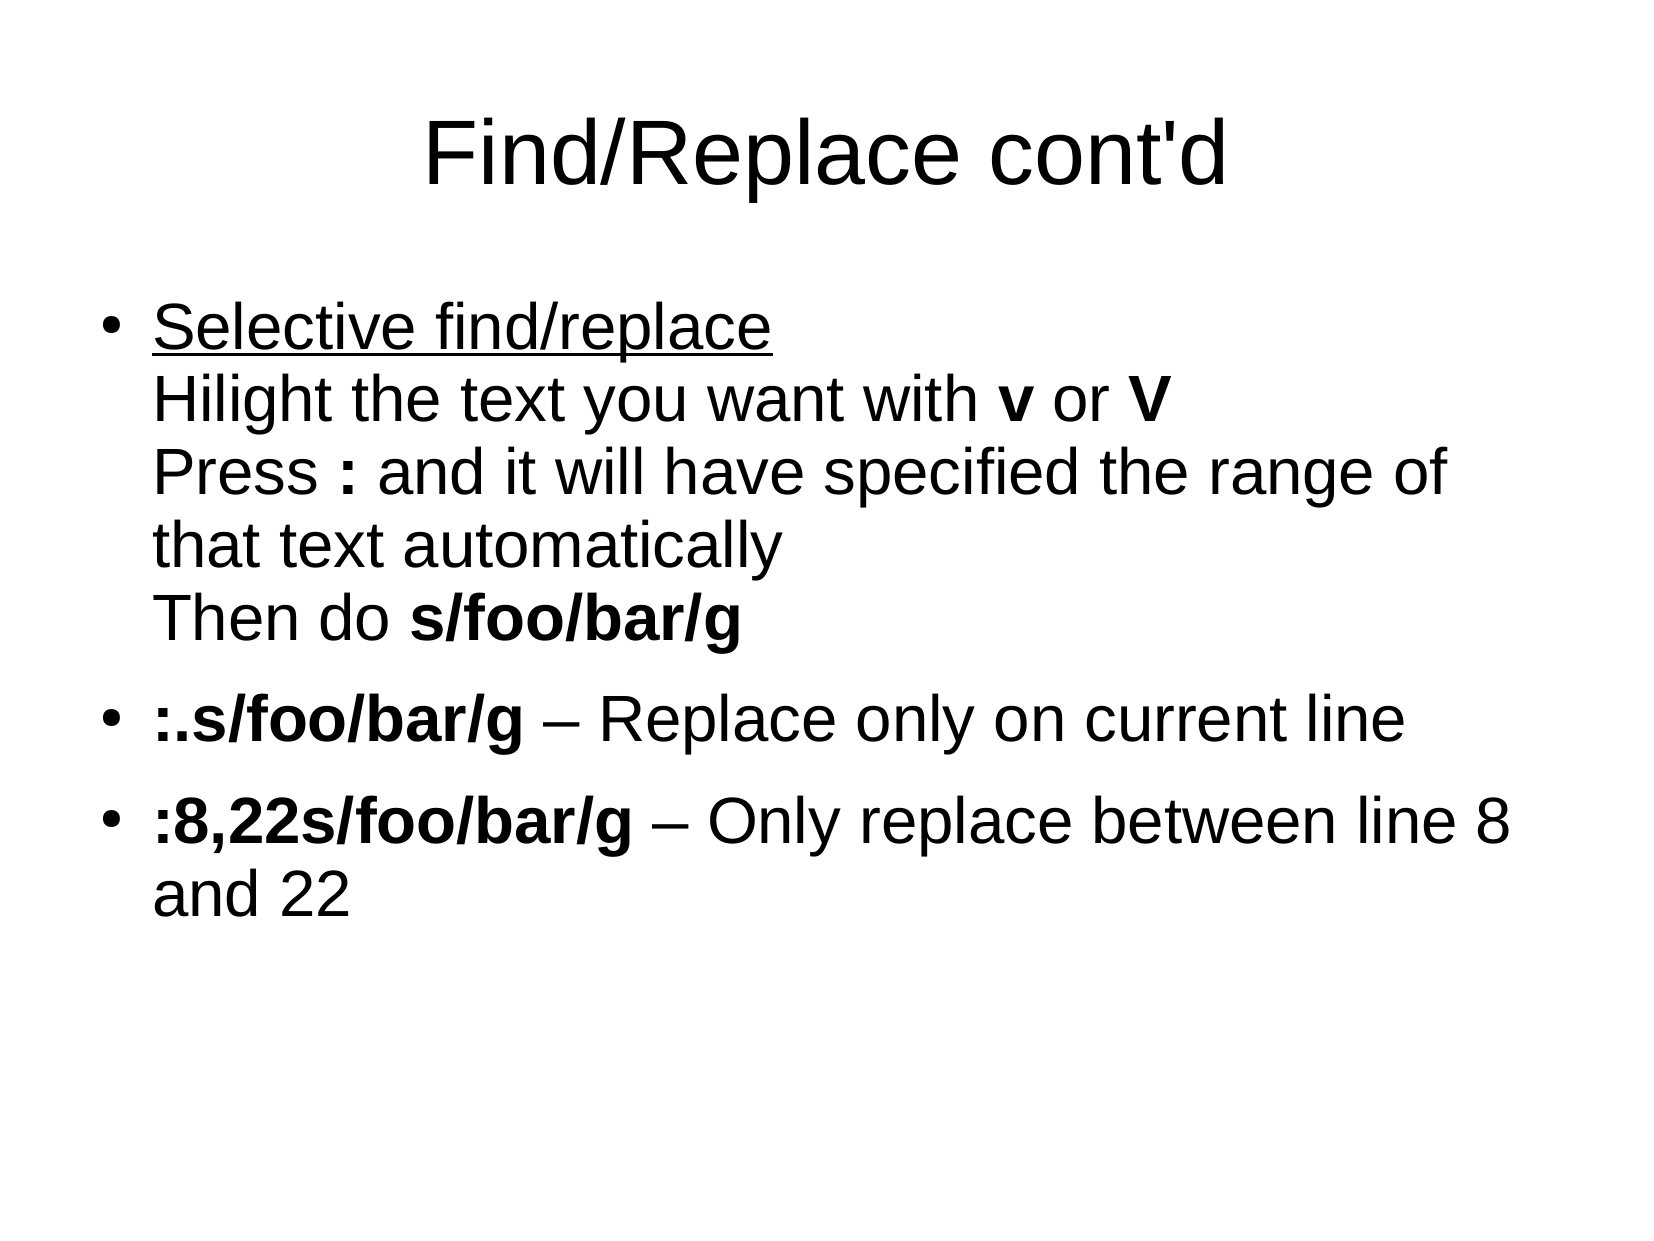

# Find/Replace cont'd
Selective find/replace
Hilight the text you want with v or V
Press : and it will have specified the range of that text automatically
Then do s/foo/bar/g
:.s/foo/bar/g – Replace only on current line
:8,22s/foo/bar/g – Only replace between line 8 and 22